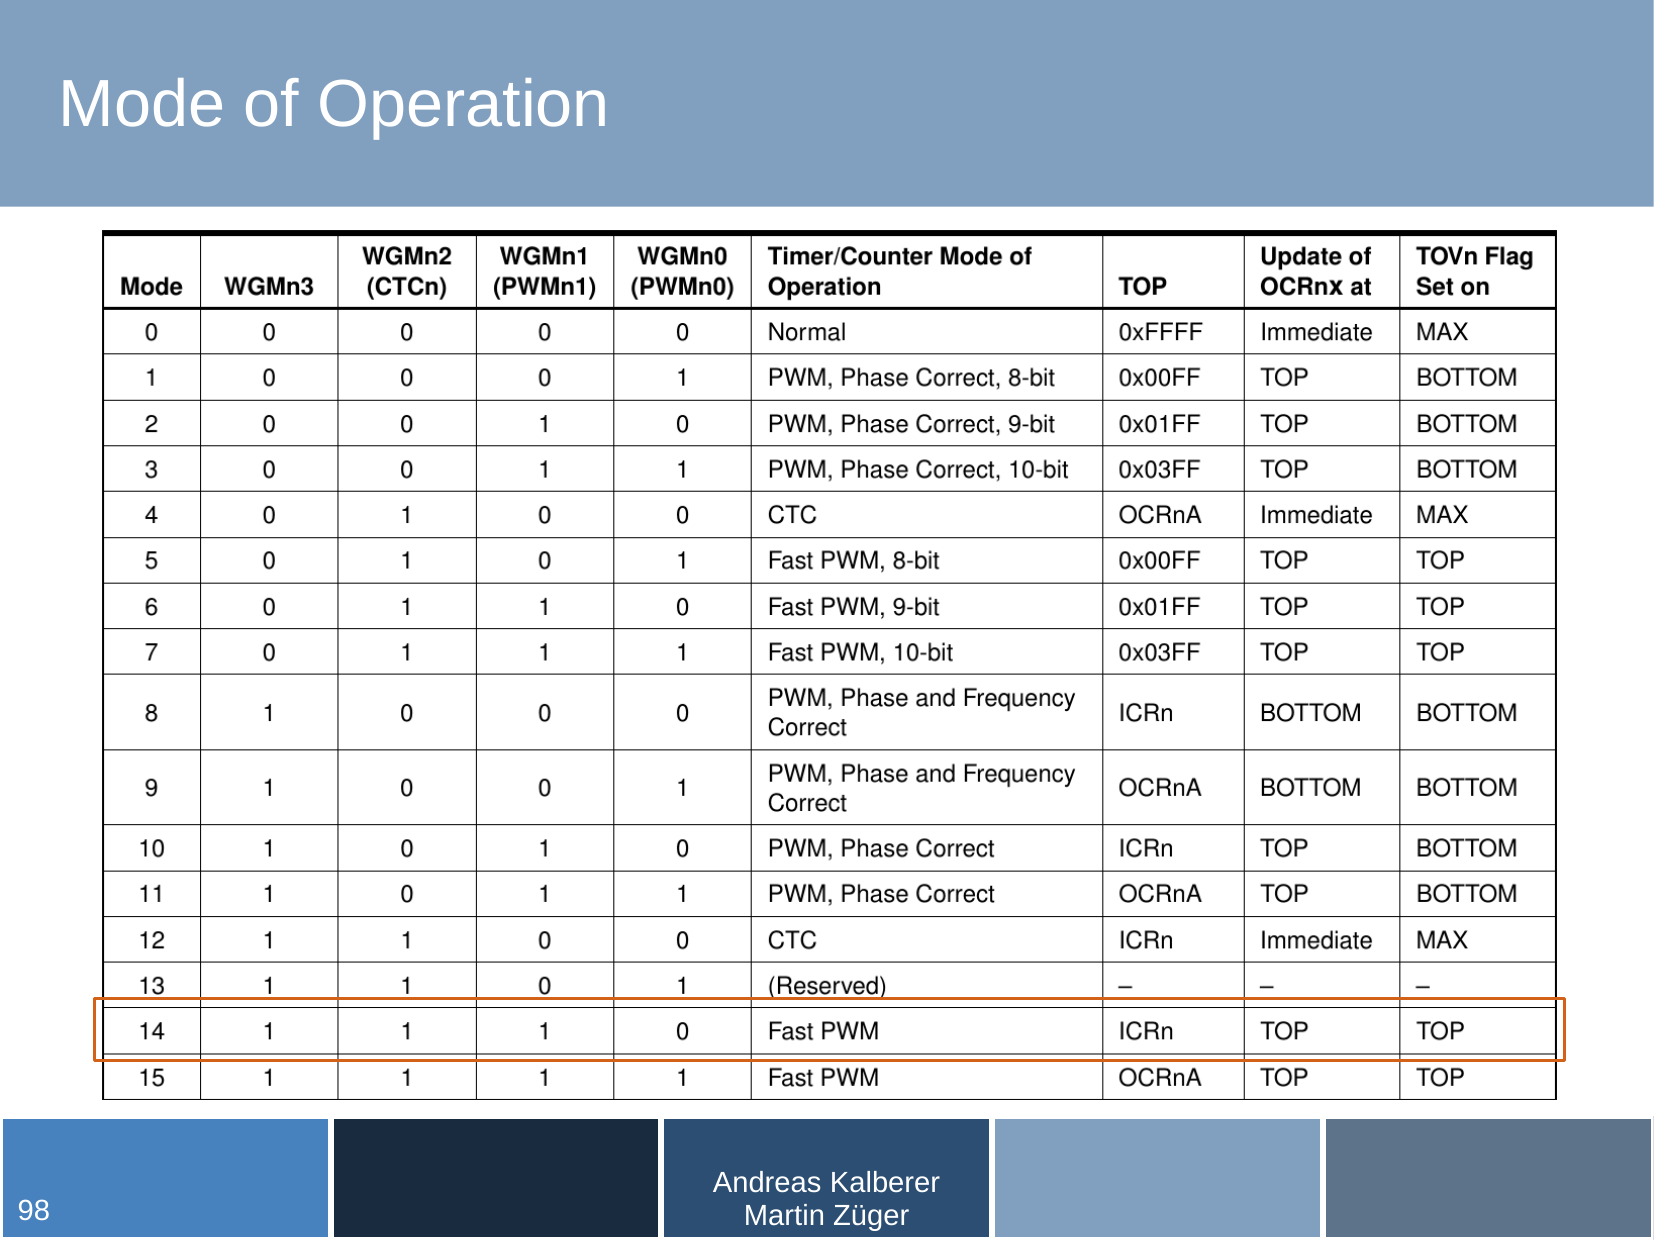

# Mode of Operation
LibreOffice Productivity Suite
98